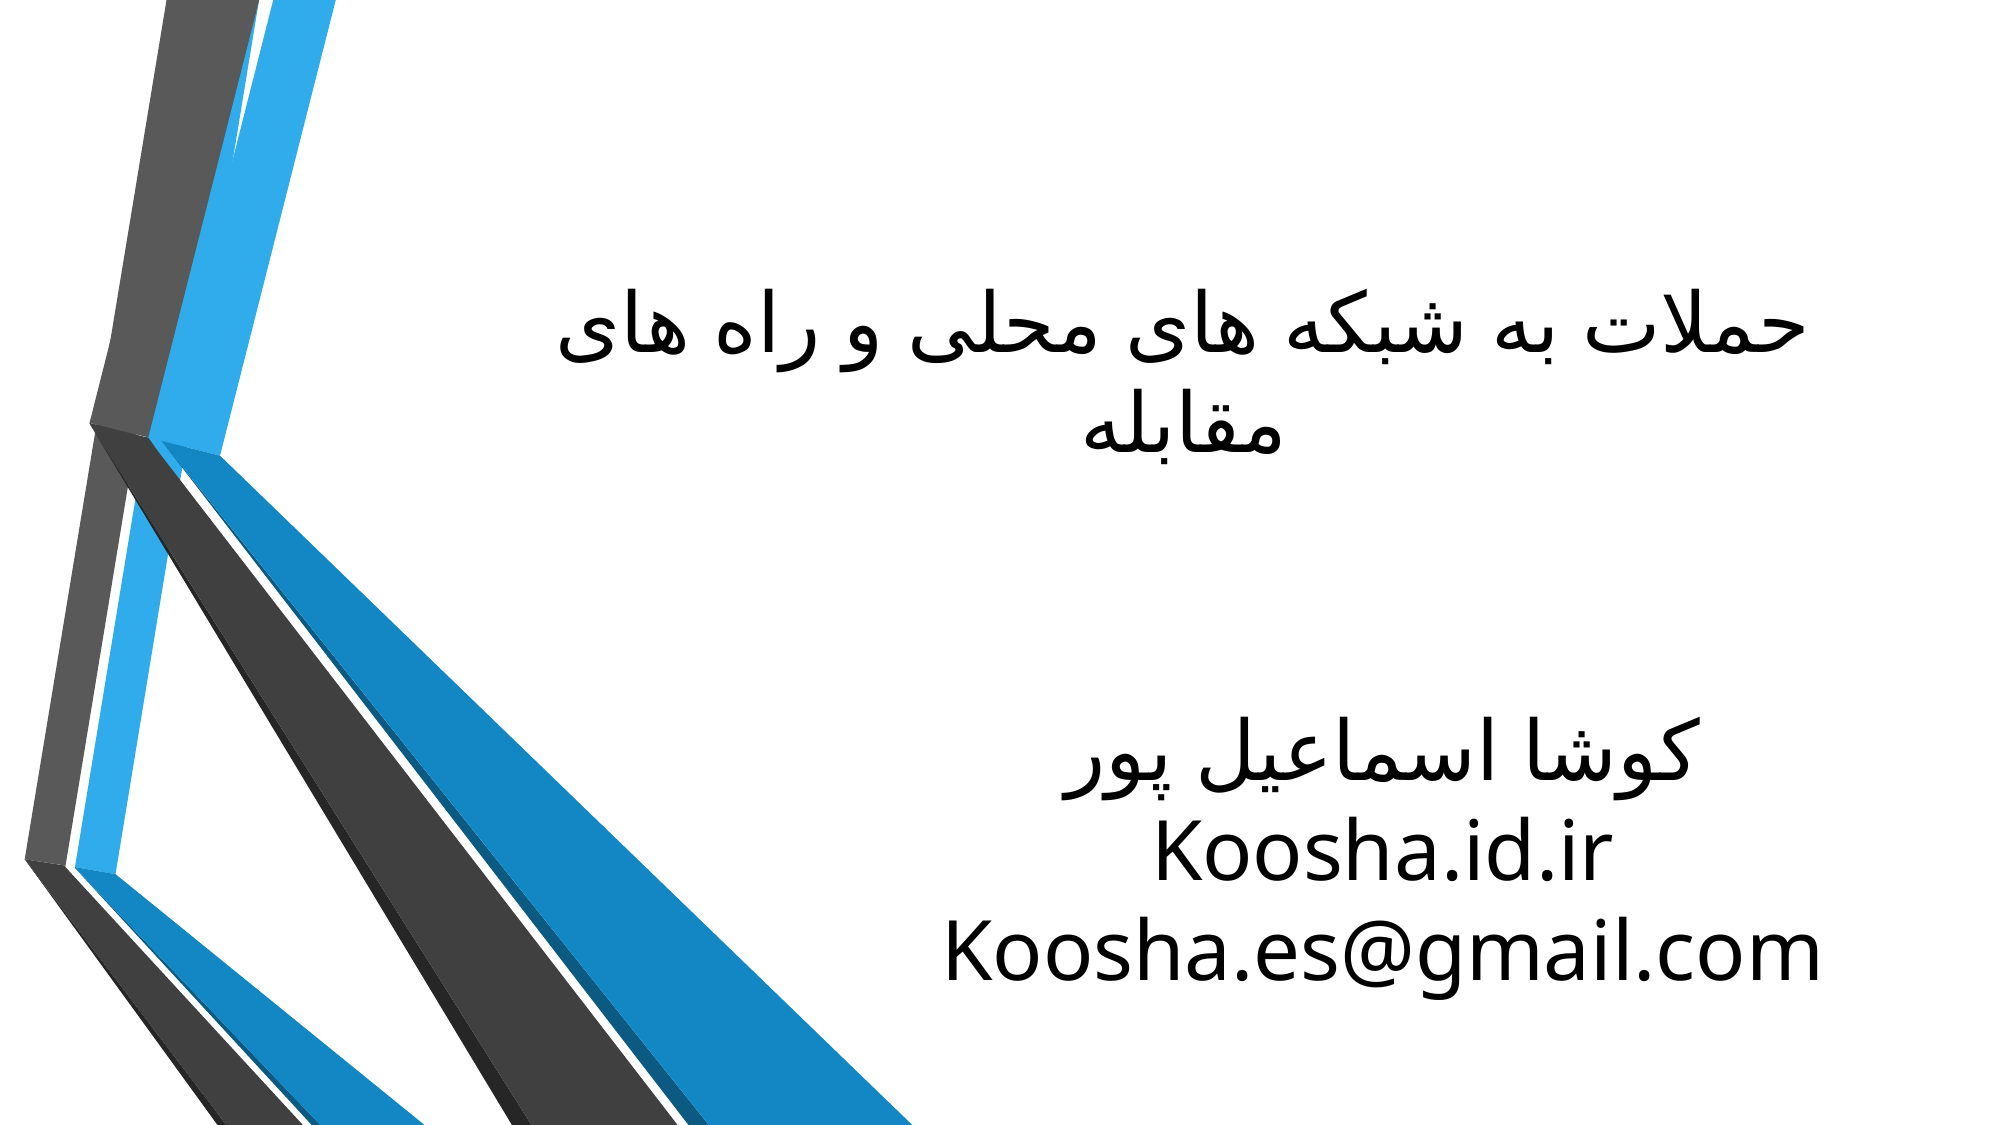

# حملات به شبکه های محلی و راه های مقابله
کوشا اسماعیل پور
Koosha.id.ir
Koosha.es@gmail.com